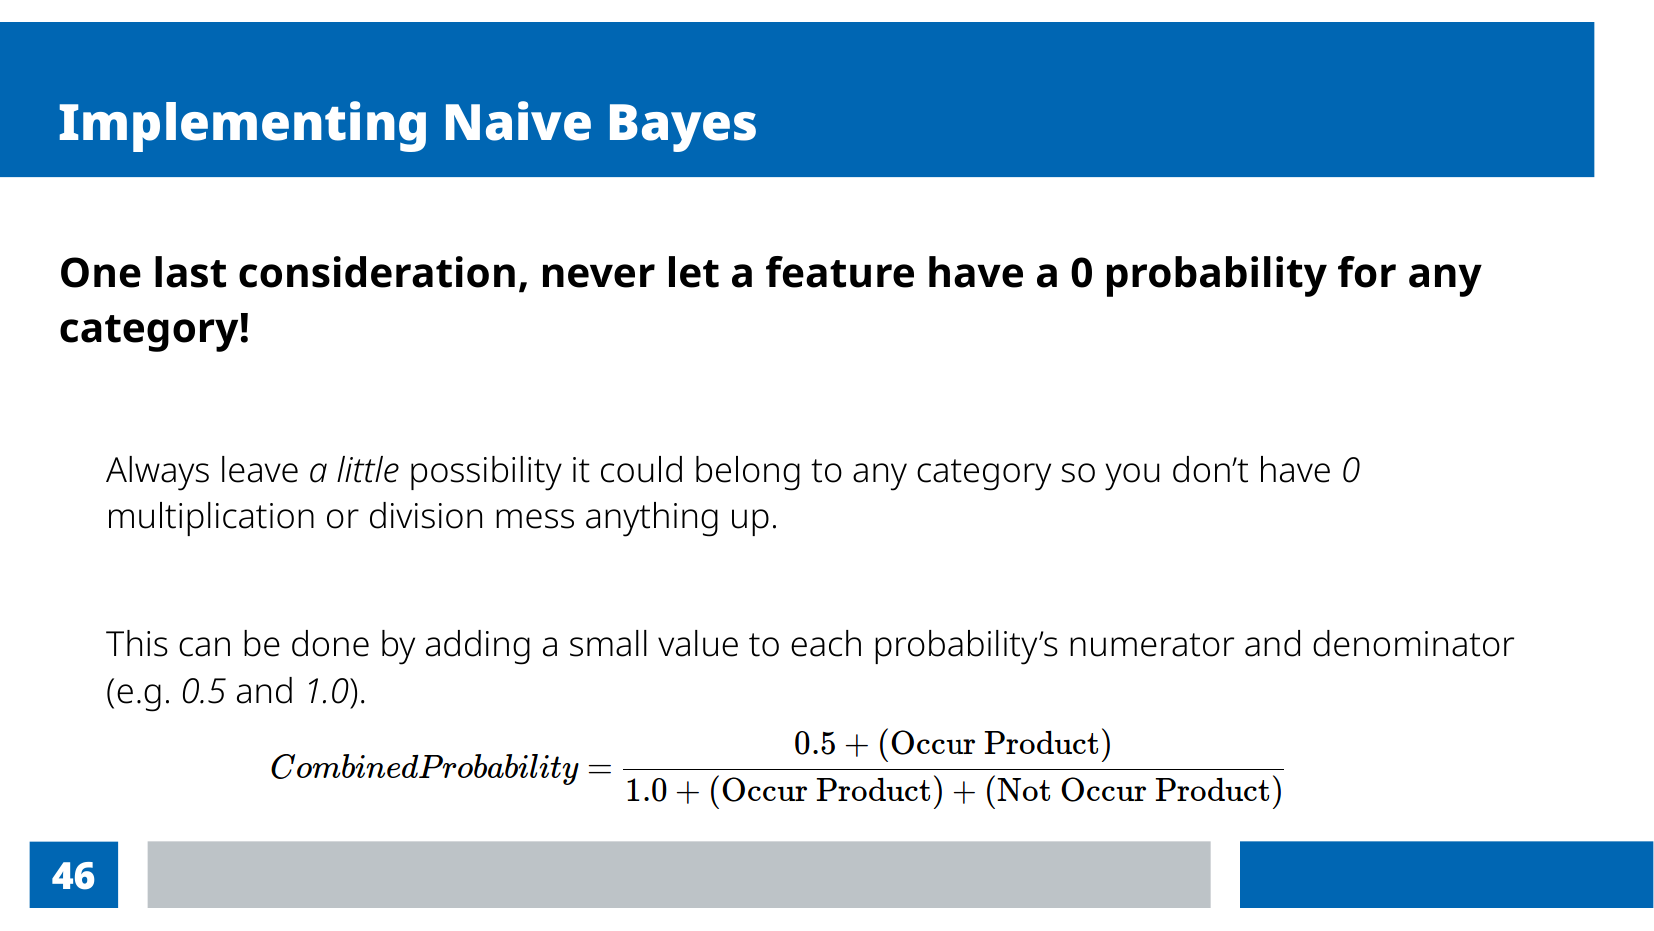

# Implementing Naive Bayes
One last consideration, never let a feature have a 0 probability for any category!
Always leave a little possibility it could belong to any category so you don’t have 0 multiplication or division mess anything up.
This can be done by adding a small value to each probability’s numerator and denominator (e.g. 0.5 and 1.0).
46